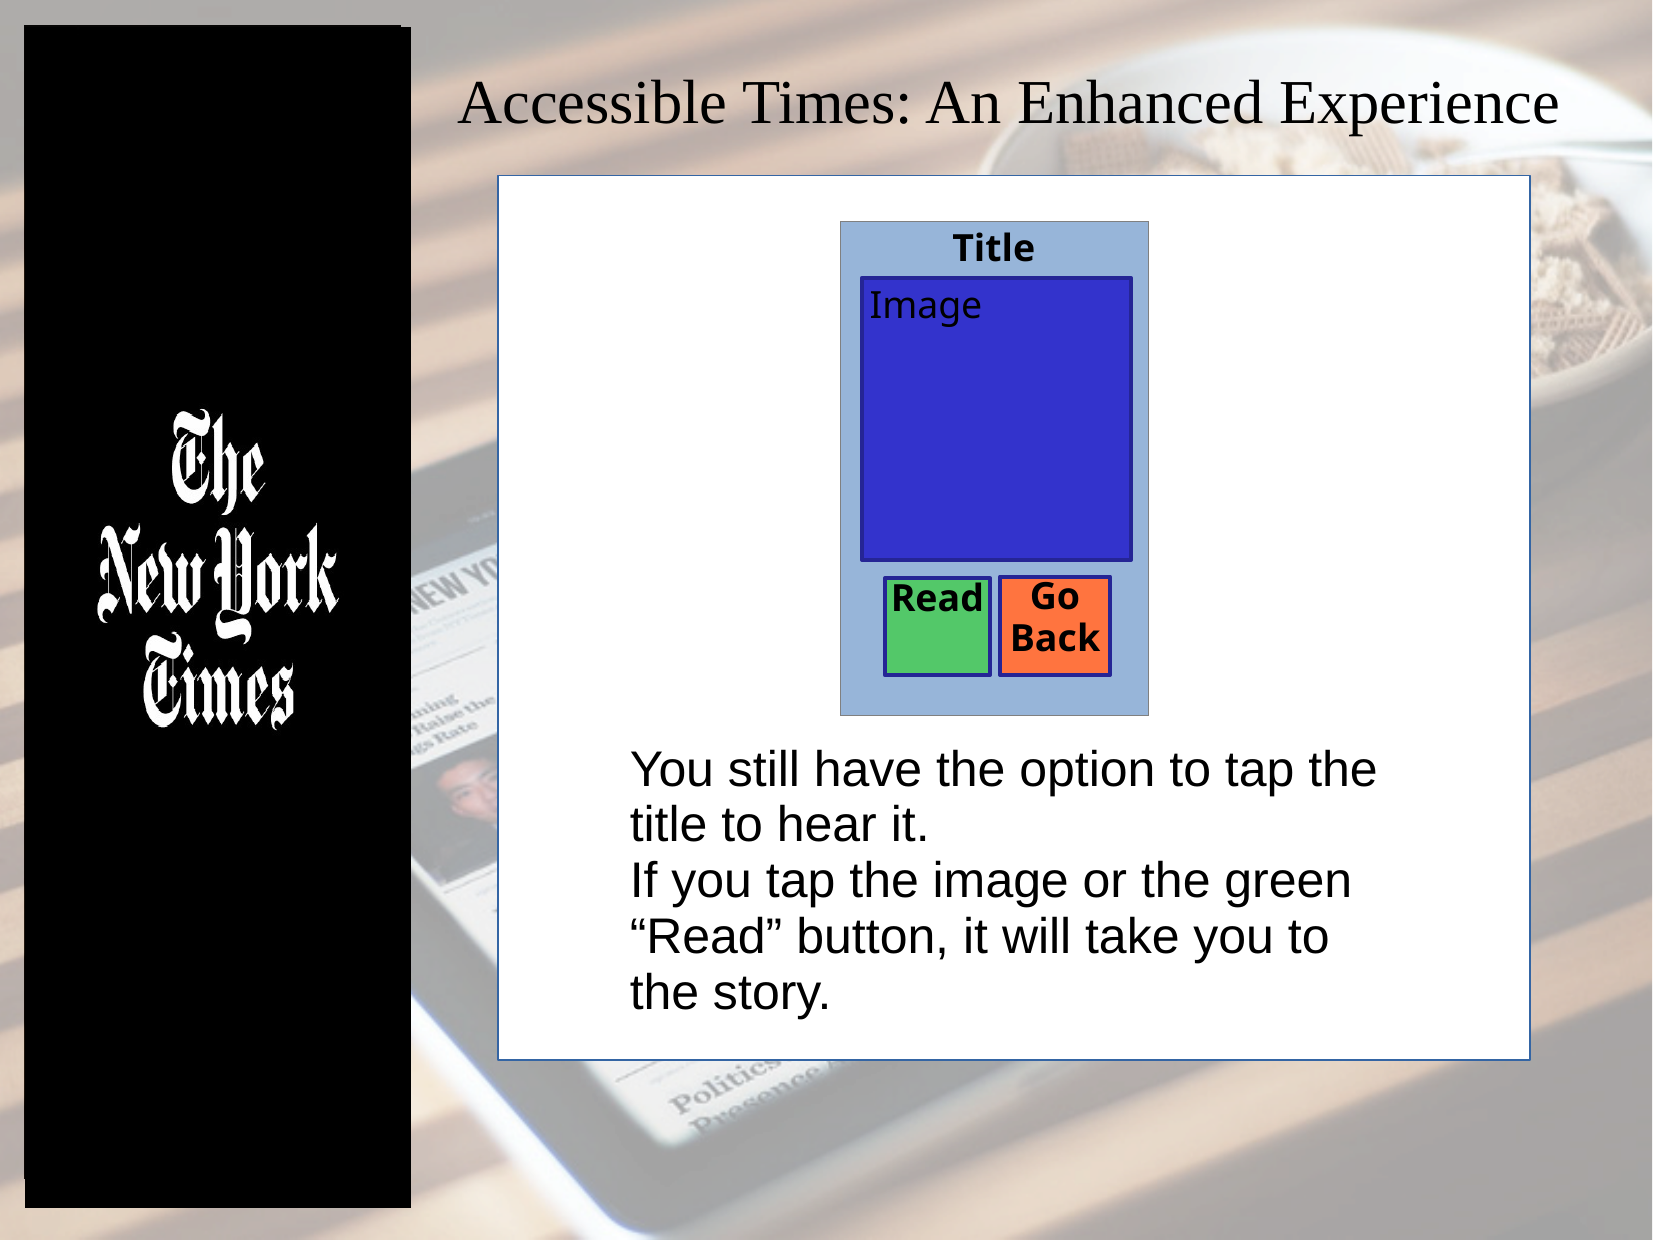

Accessible Times: An Enhanced Experience
Title
Image
Go
Back
Read
You still have the option to tap the title to hear it.
If you tap the image or the green “Read” button, it will take you to the story.